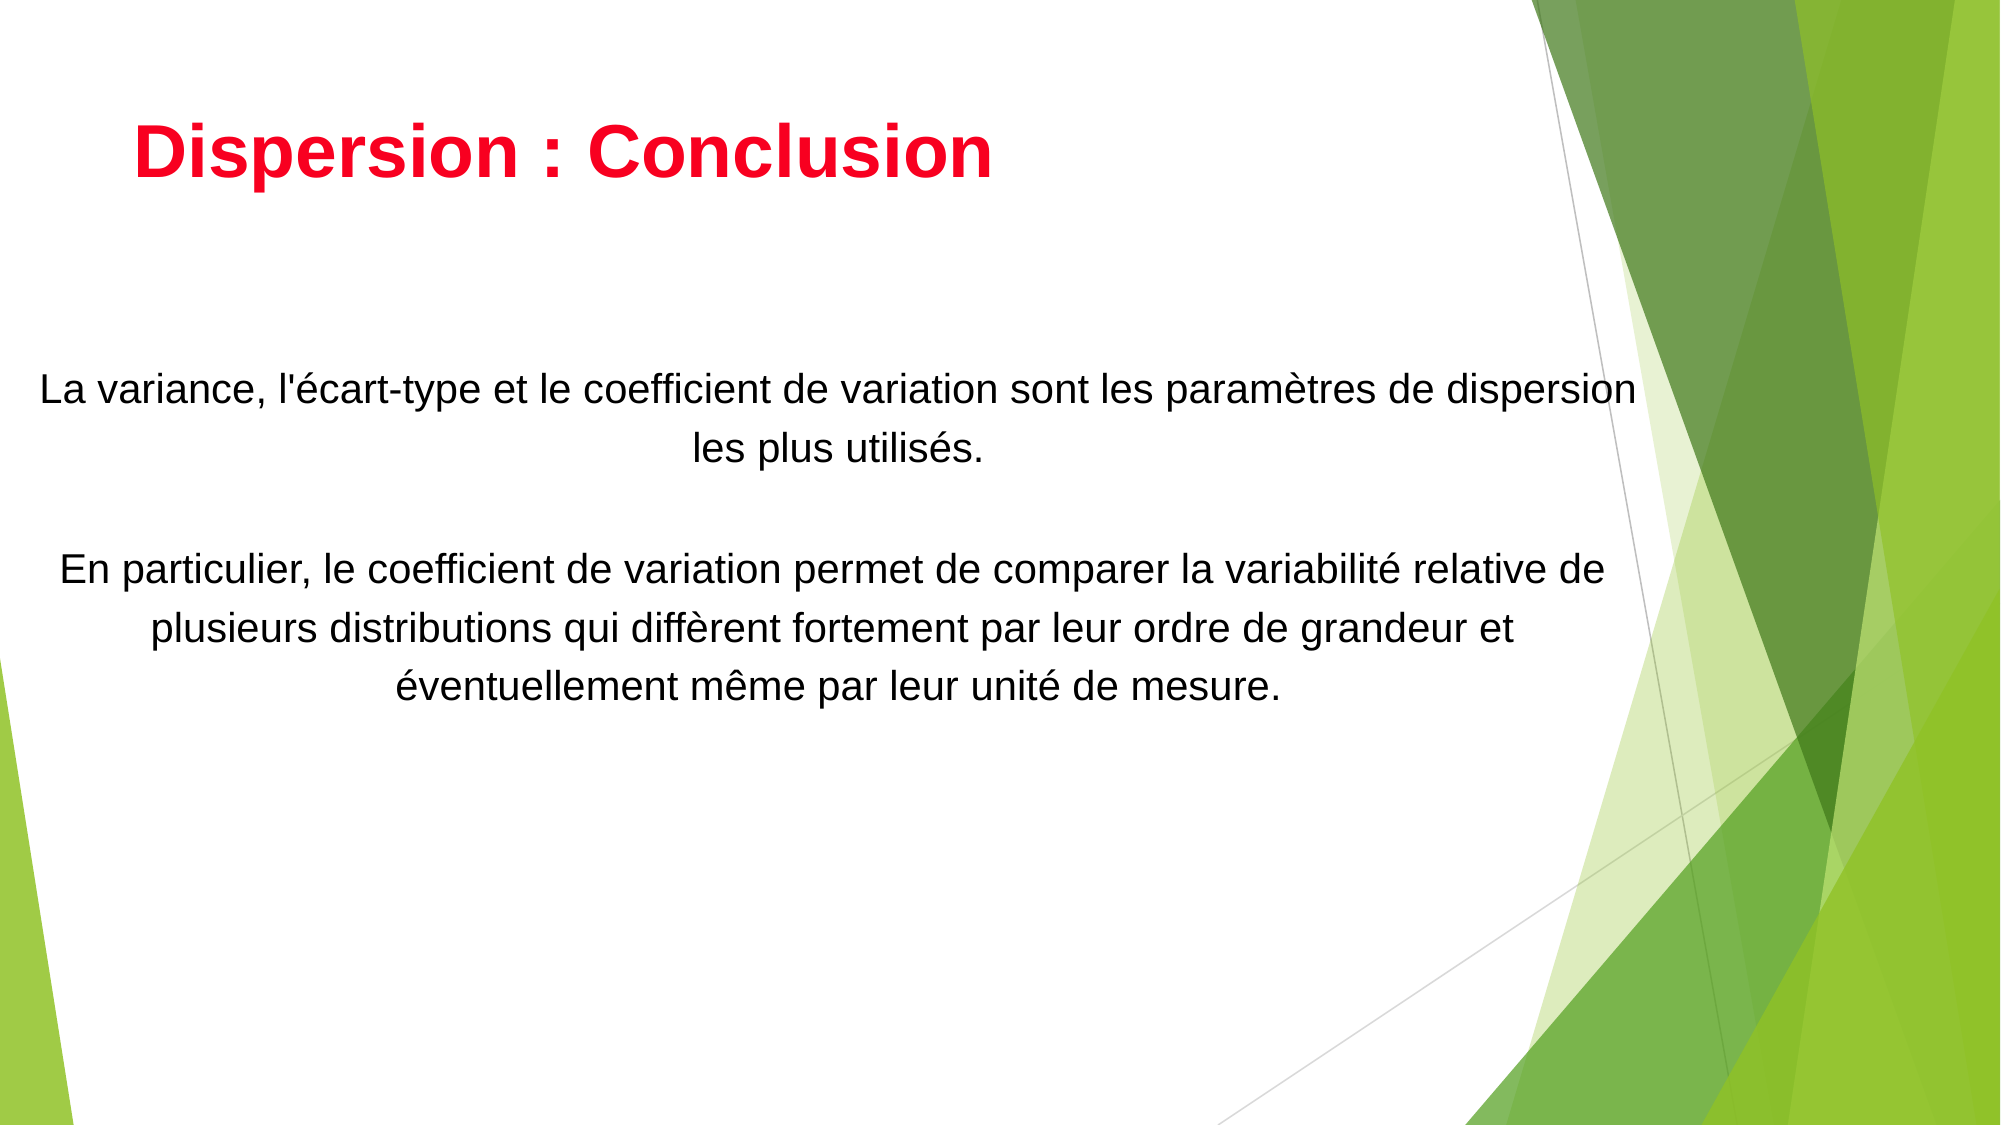

# Dispersion : Conclusion
La variance, l'écart‑type et le coefficient de variation sont les paramètres de dispersion
les plus utilisés.
En particulier, le coefficient de variation permet de comparer la variabilité relative de
plusieurs distributions qui diffèrent fortement par leur ordre de grandeur et
éventuellement même par leur unité de mesure.